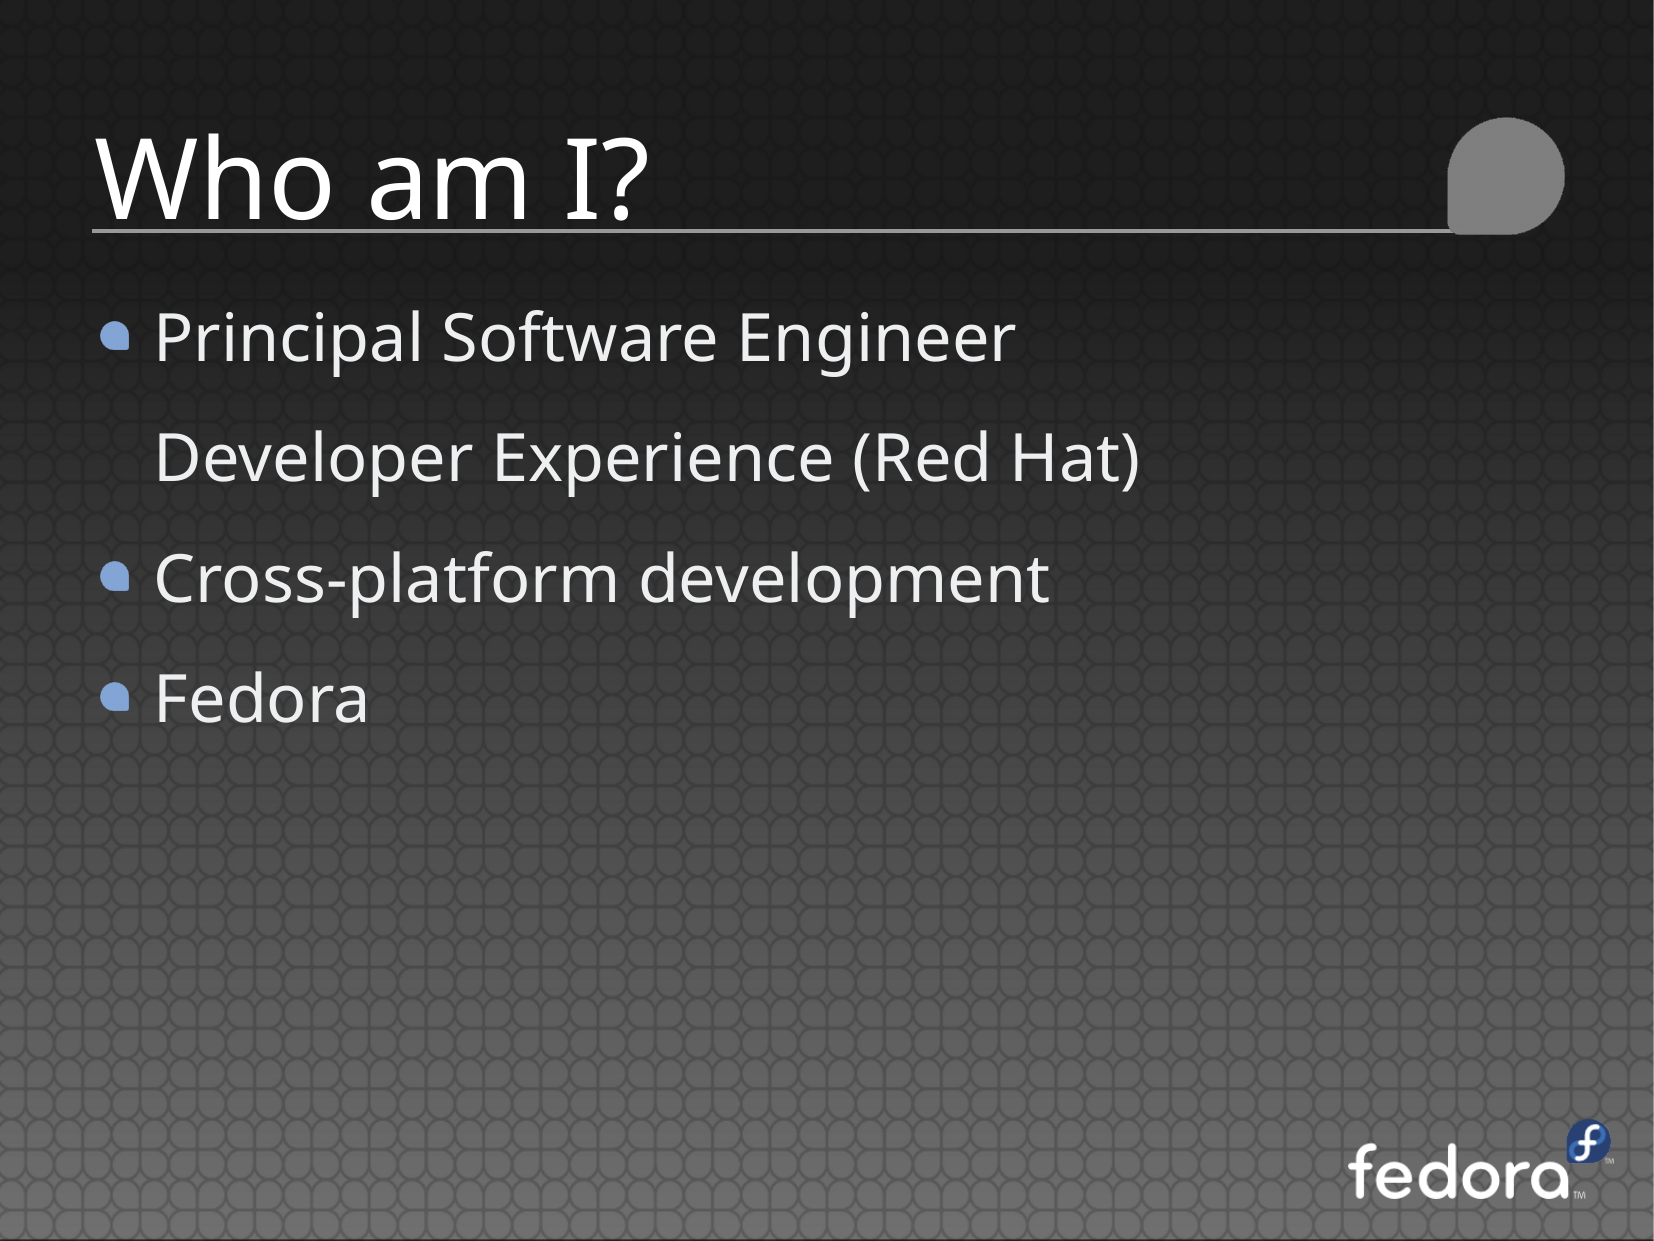

# Who am I?
Principal Software Engineer
Developer Experience (Red Hat)
Cross-platform development
Fedora